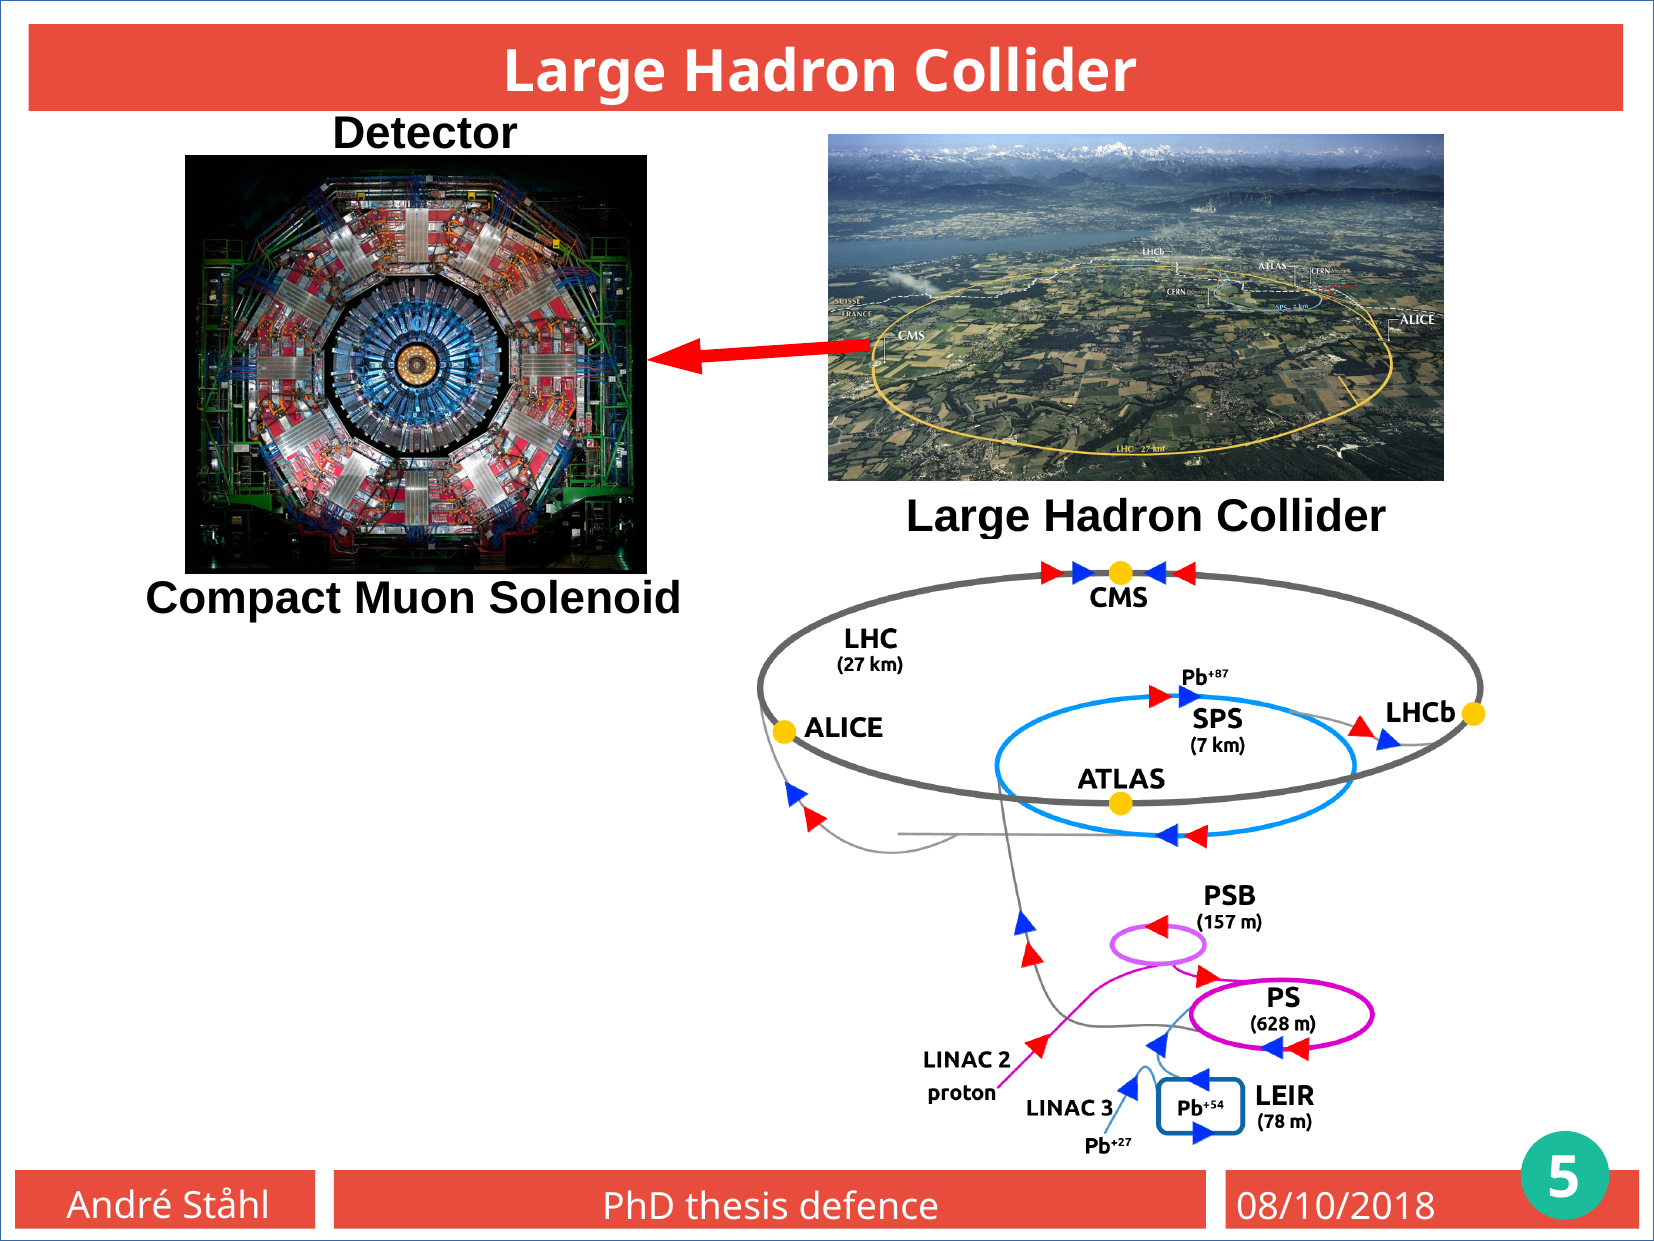

# Large Hadron Collider
Detector
Large Hadron Collider
Compact Muon Solenoid
5
08/10/2018